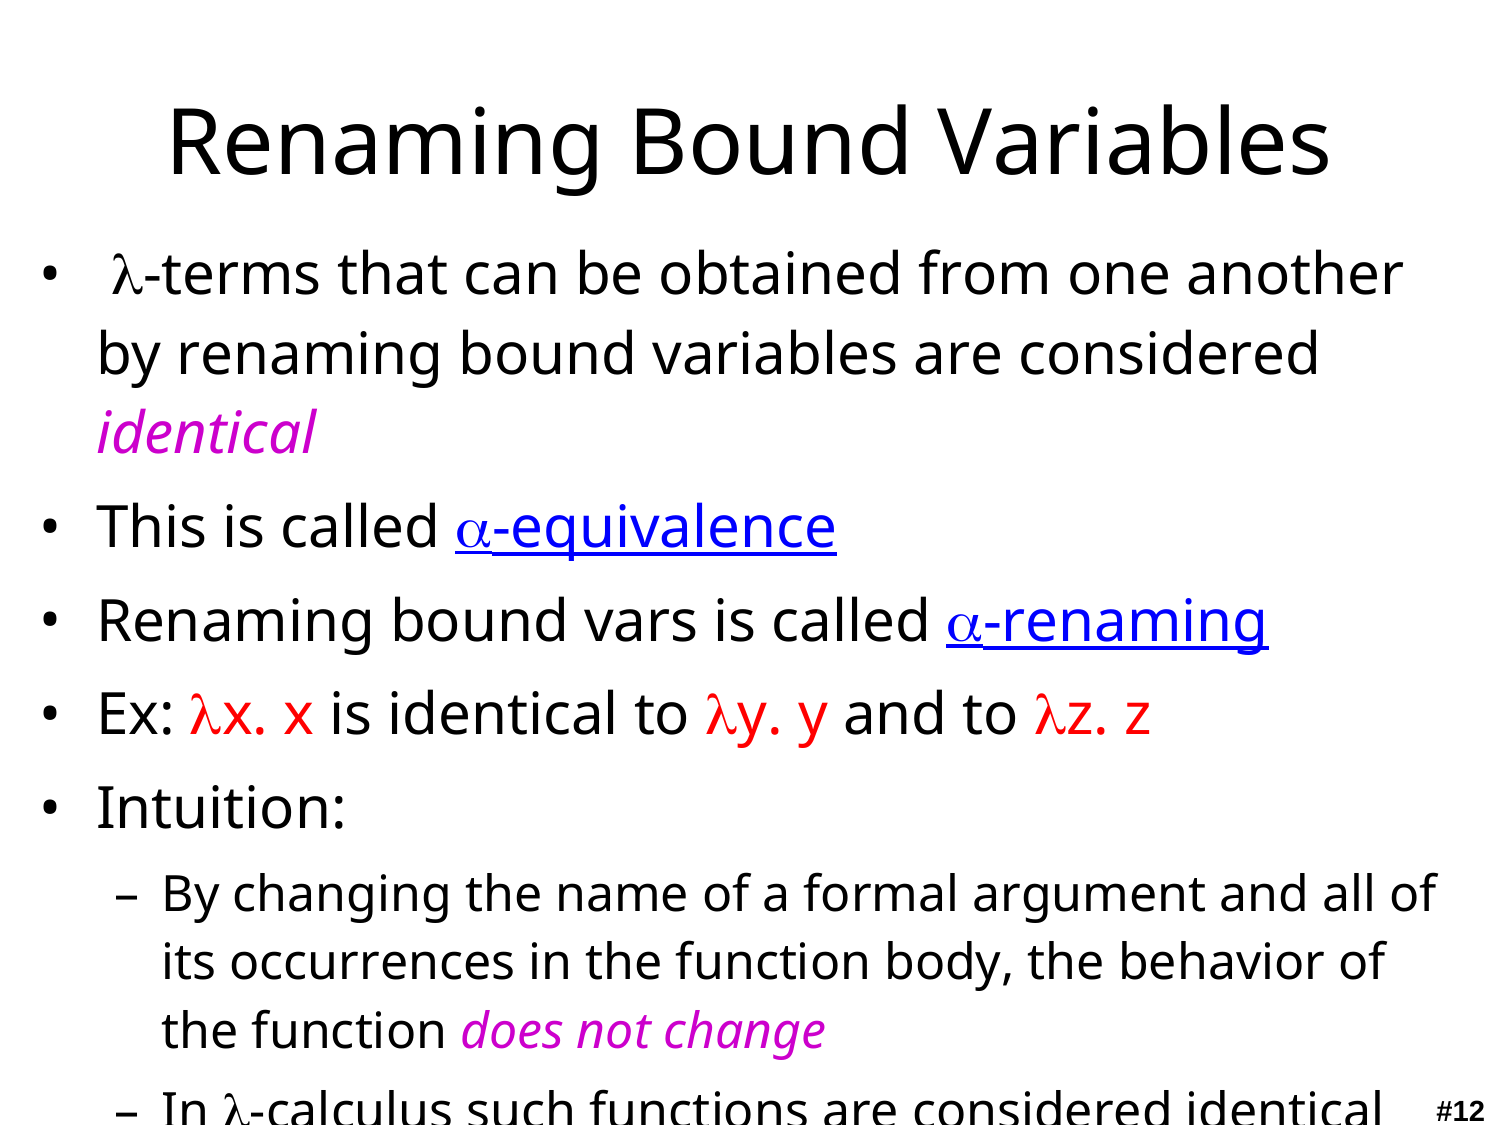

# Renaming Bound Variables
 -terms that can be obtained from one another by renaming bound variables are considered identical
This is called -equivalence
Renaming bound vars is called -renaming
Ex: x. x is identical to y. y and to z. z
Intuition:
By changing the name of a formal argument and all of its occurrences in the function body, the behavior of the function does not change
In -calculus such functions are considered identical
12